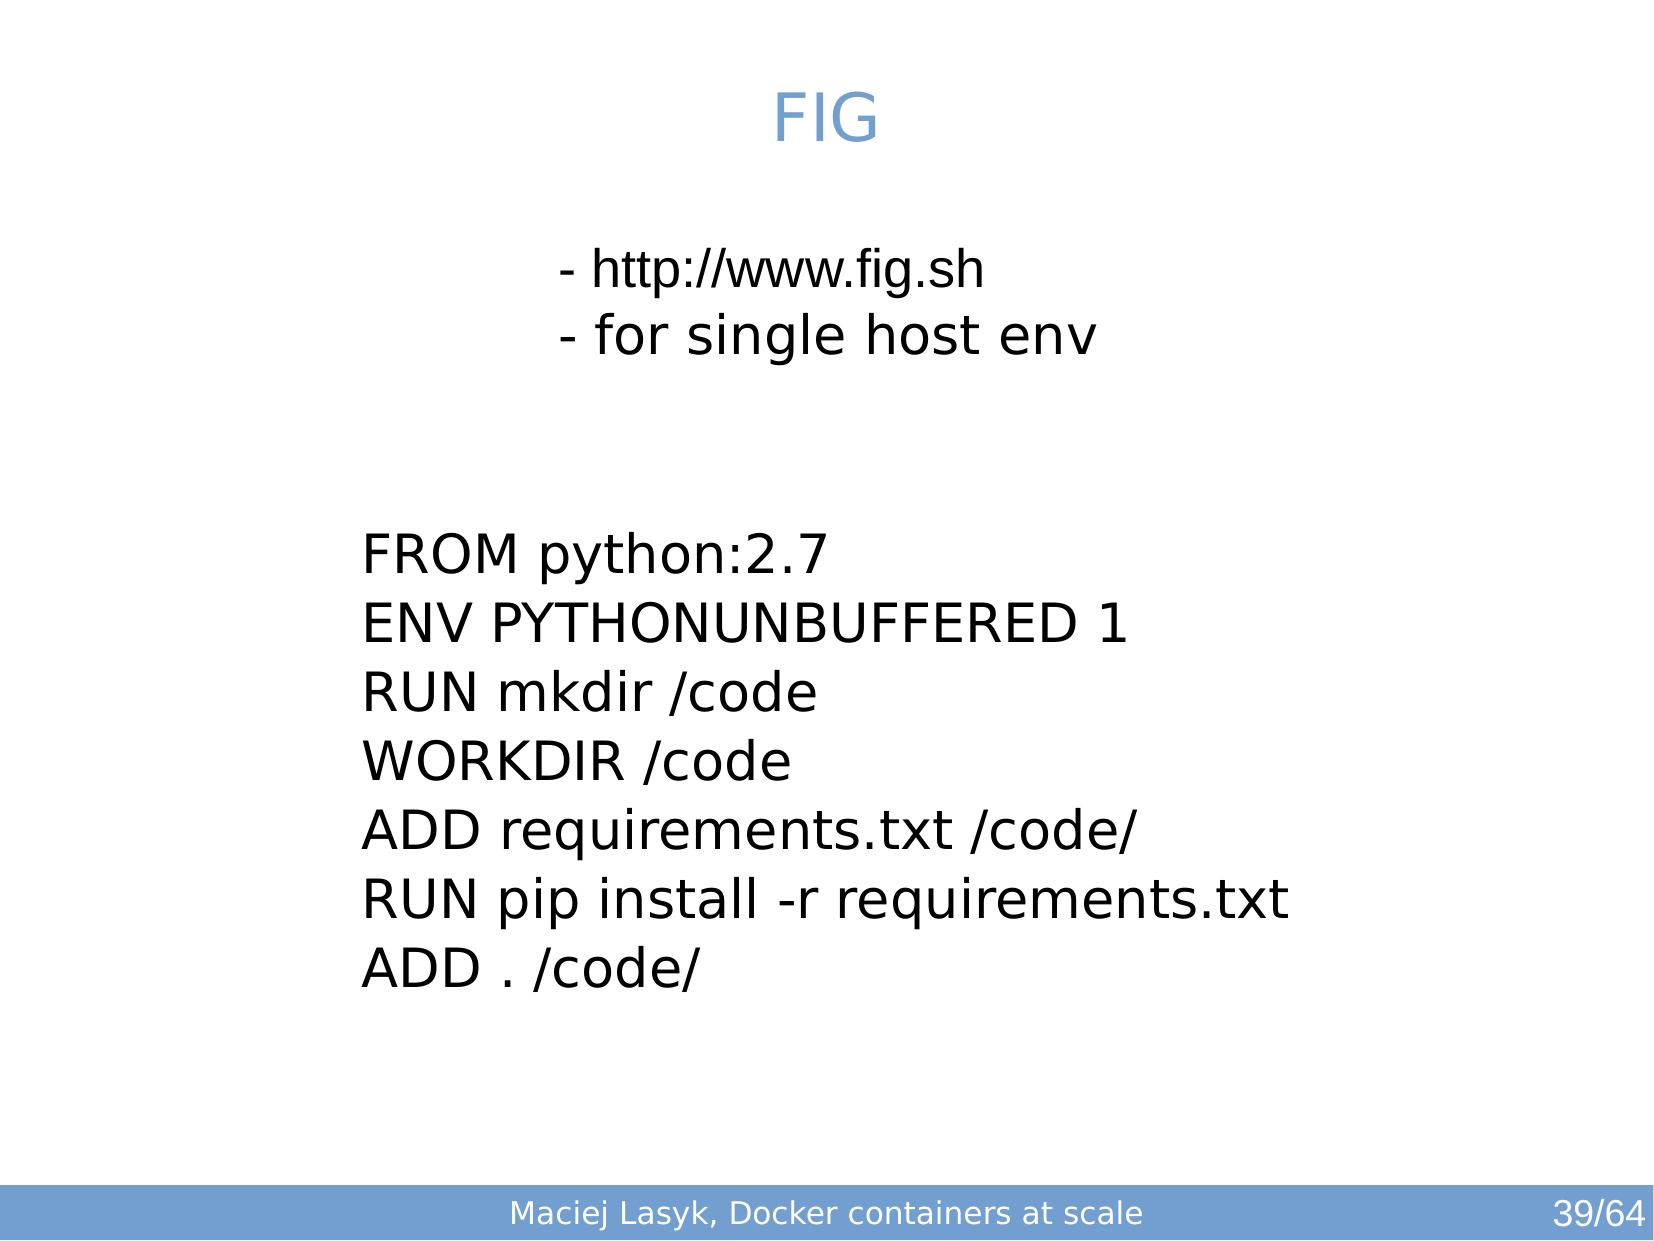

FIG
- http://www.fig.sh
- for single host env
FROM python:2.7
ENV PYTHONUNBUFFERED 1
RUN mkdir /code
WORKDIR /code
ADD requirements.txt /code/
RUN pip install -r requirements.txt
ADD . /code/
 39/64
Maciej Lasyk, Docker containers at scale